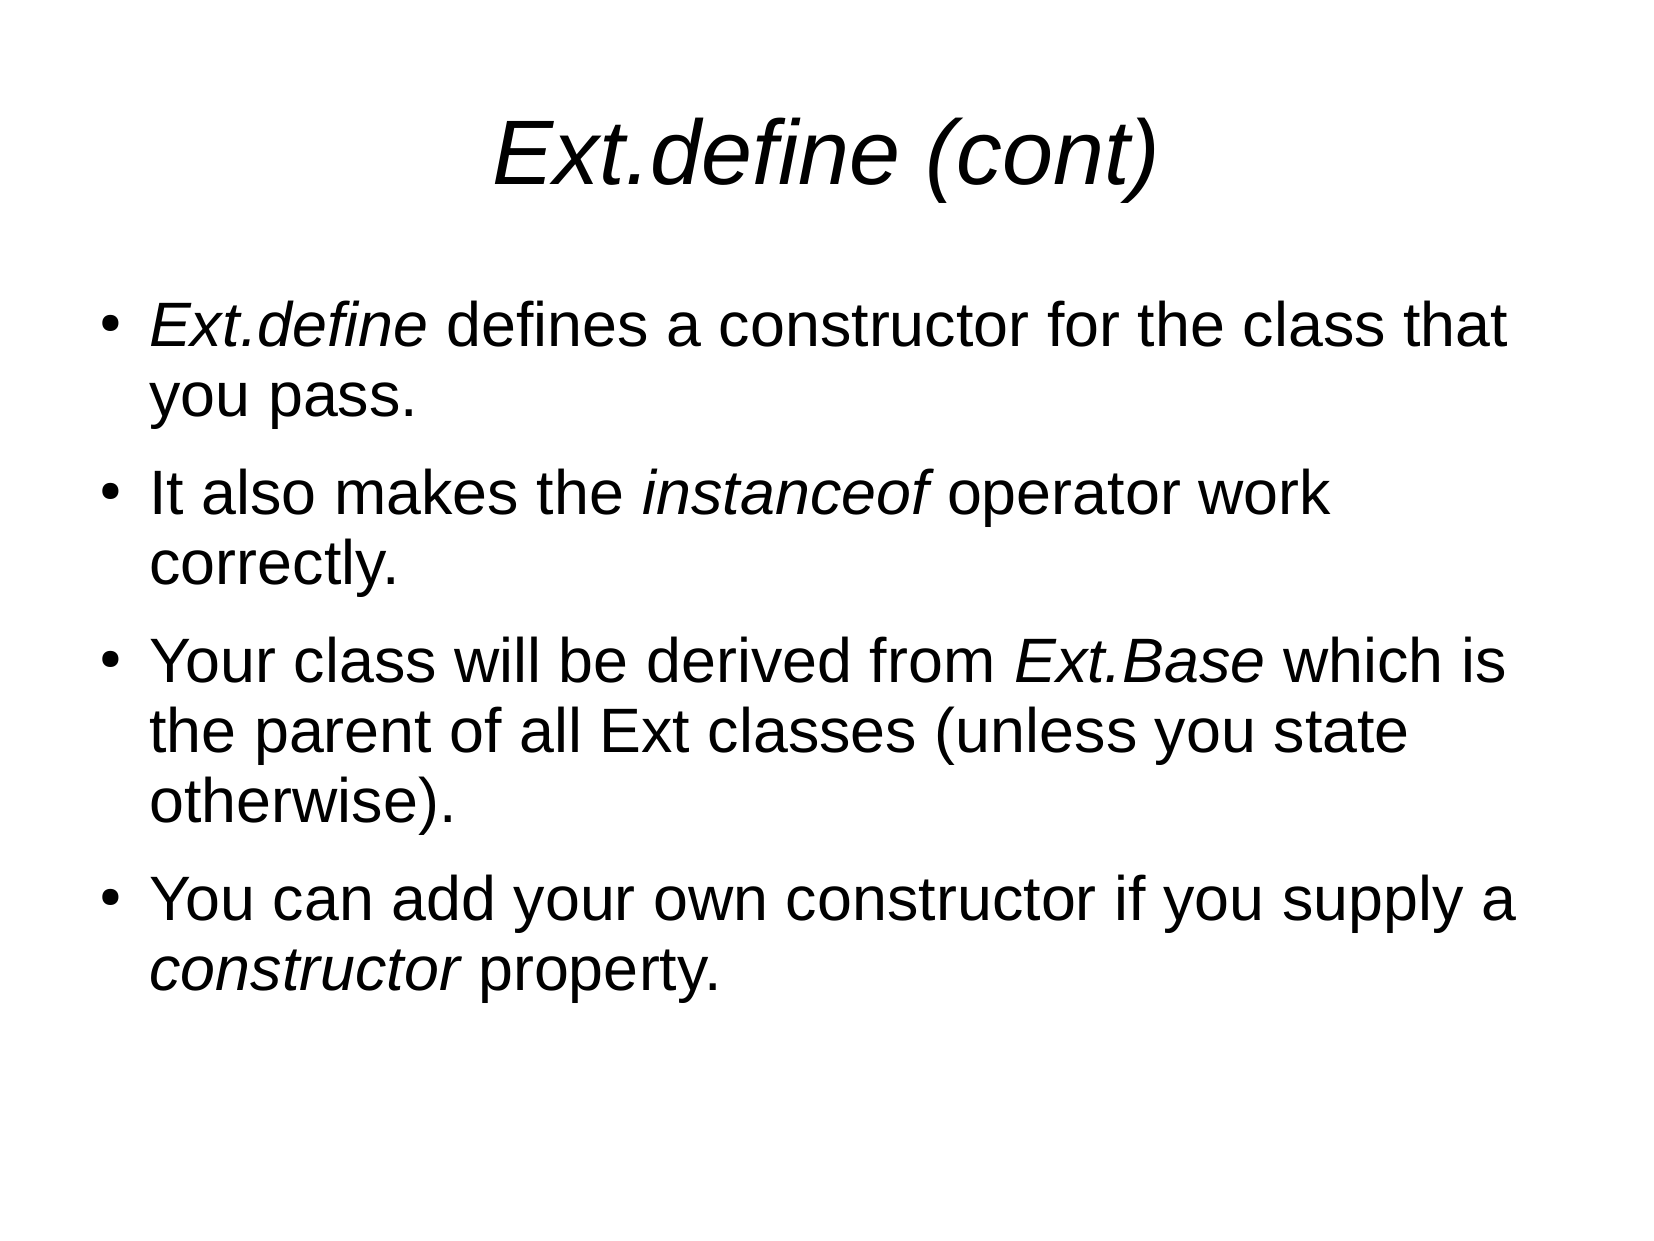

# Ext.define (cont)
Ext.define defines a constructor for the class that you pass.
It also makes the instanceof operator work correctly.
Your class will be derived from Ext.Base which is the parent of all Ext classes (unless you state otherwise).
You can add your own constructor if you supply a constructor property.